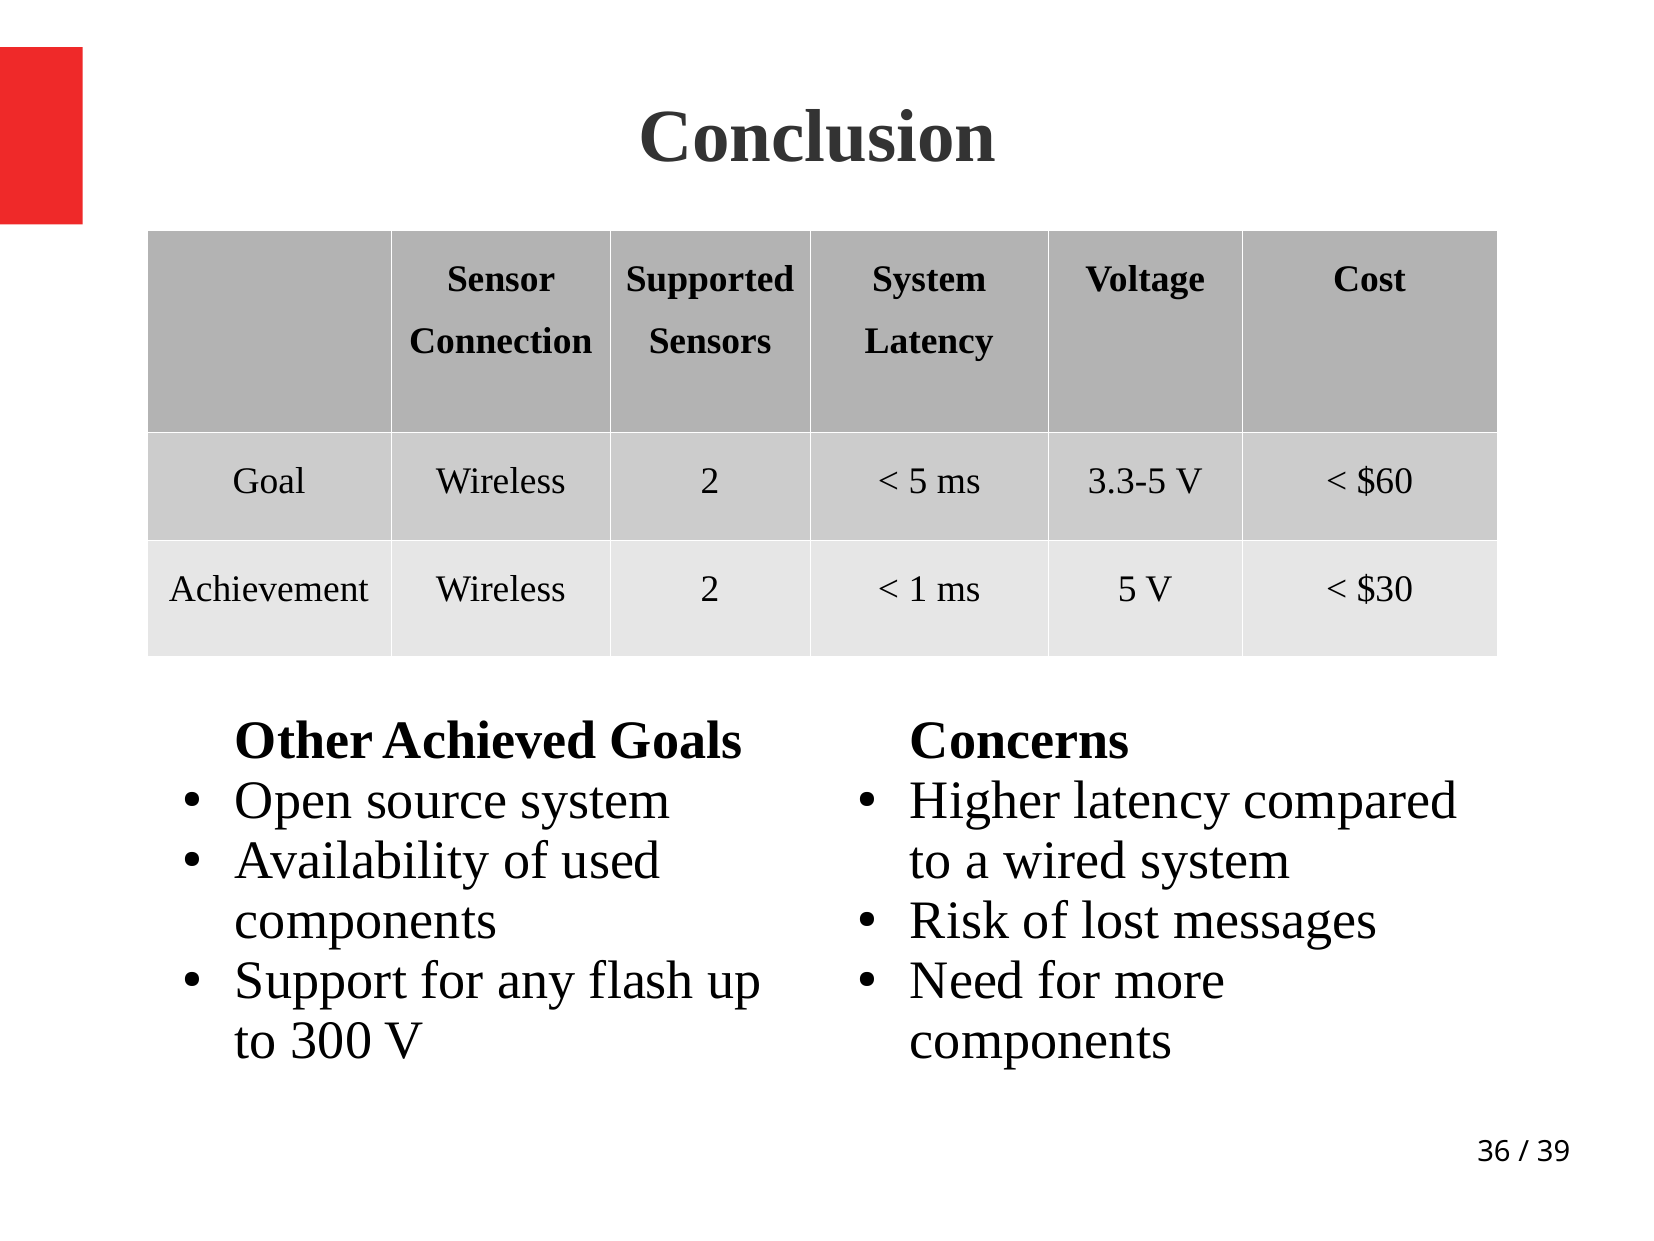

# Conclusion
| | Sensor Connection | Supported Sensors | System Latency | Voltage | Cost |
| --- | --- | --- | --- | --- | --- |
| Goal | Wireless | 2 | < 5 ms | 3.3-5 V | < $60 |
| Achievement | Wireless | 2 | < 1 ms | 5 V | < $30 |
Other Achieved Goals
Open source system
Availability of used components
Support for any flash up to 300 V
Concerns
Higher latency compared to a wired system
Risk of lost messages
Need for more components
36